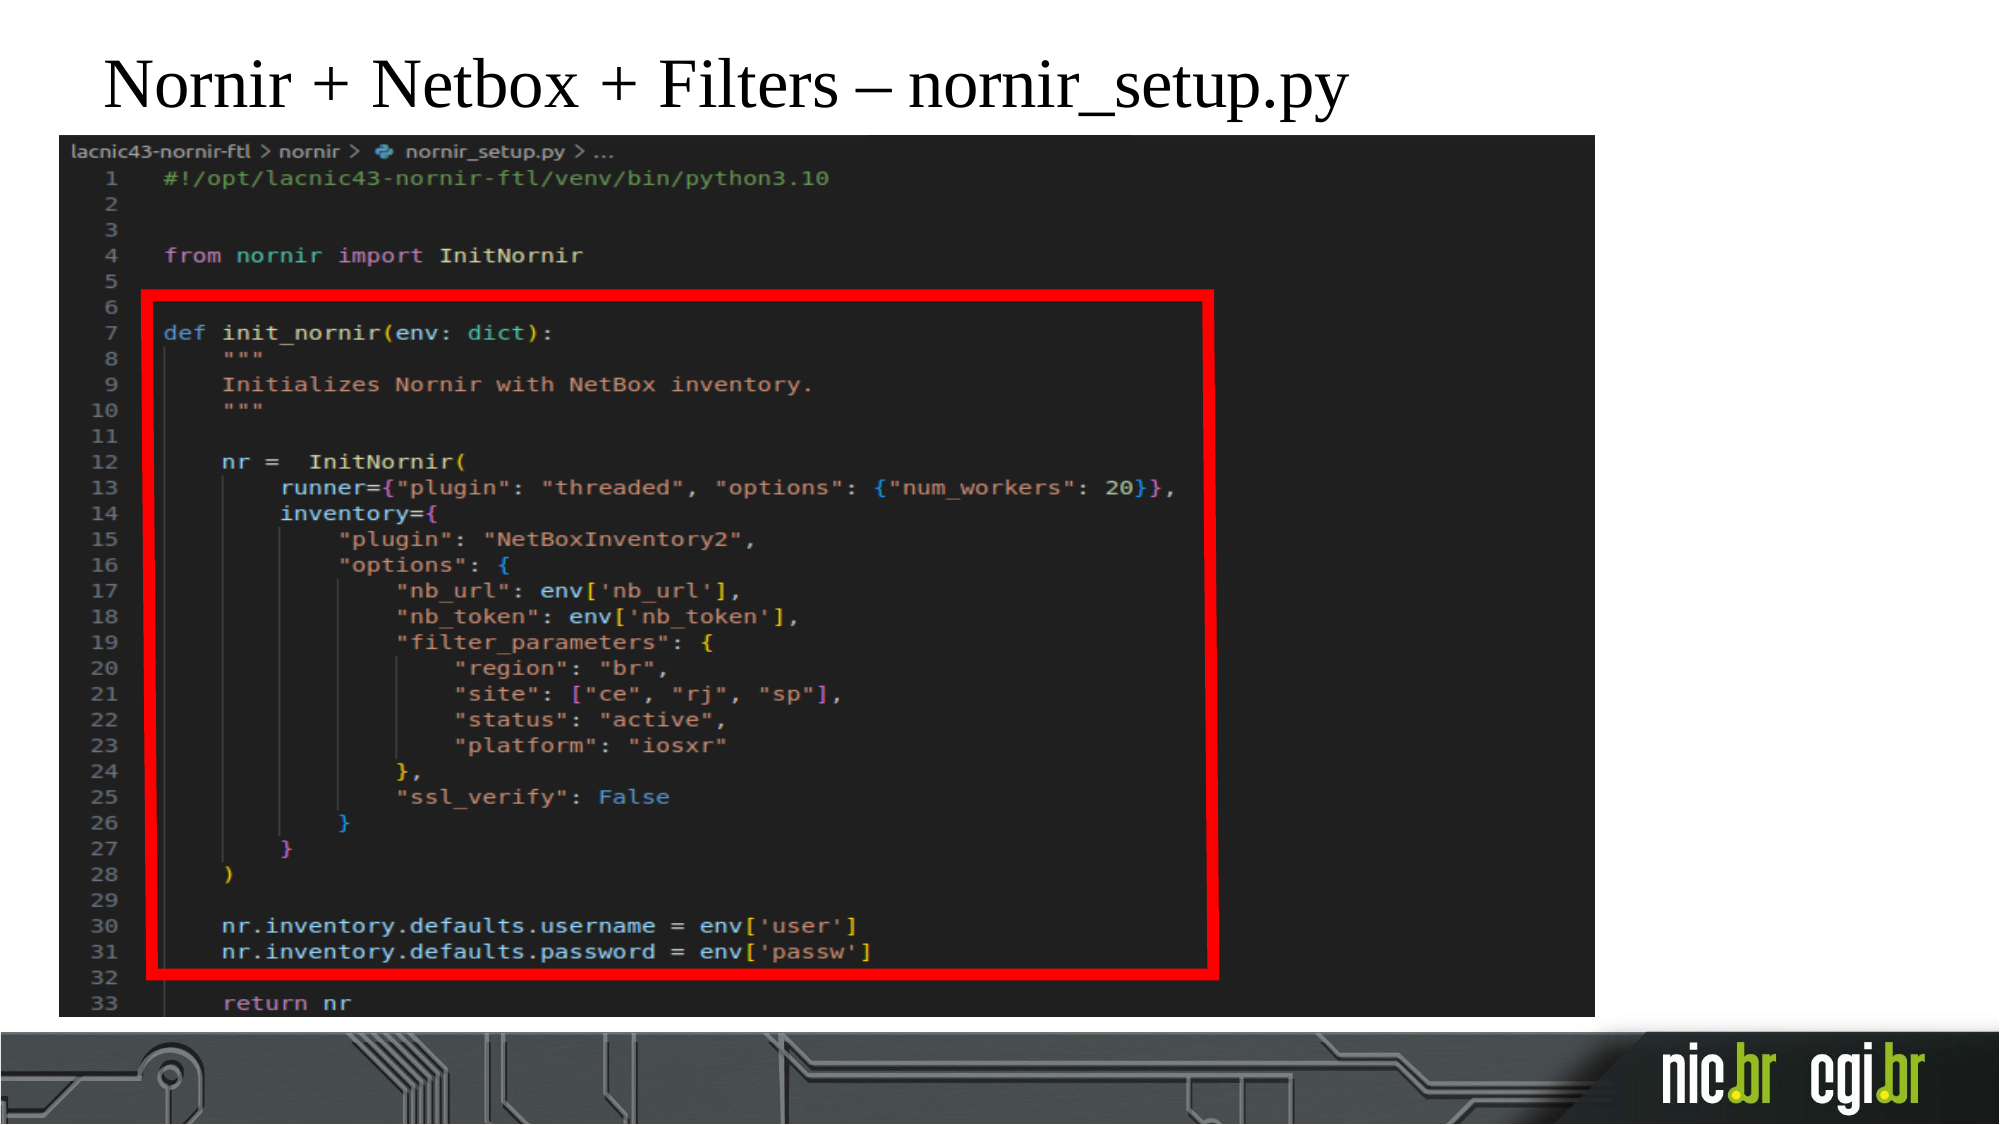

# Nornir + Netbox + Filters – nornir_setup.py